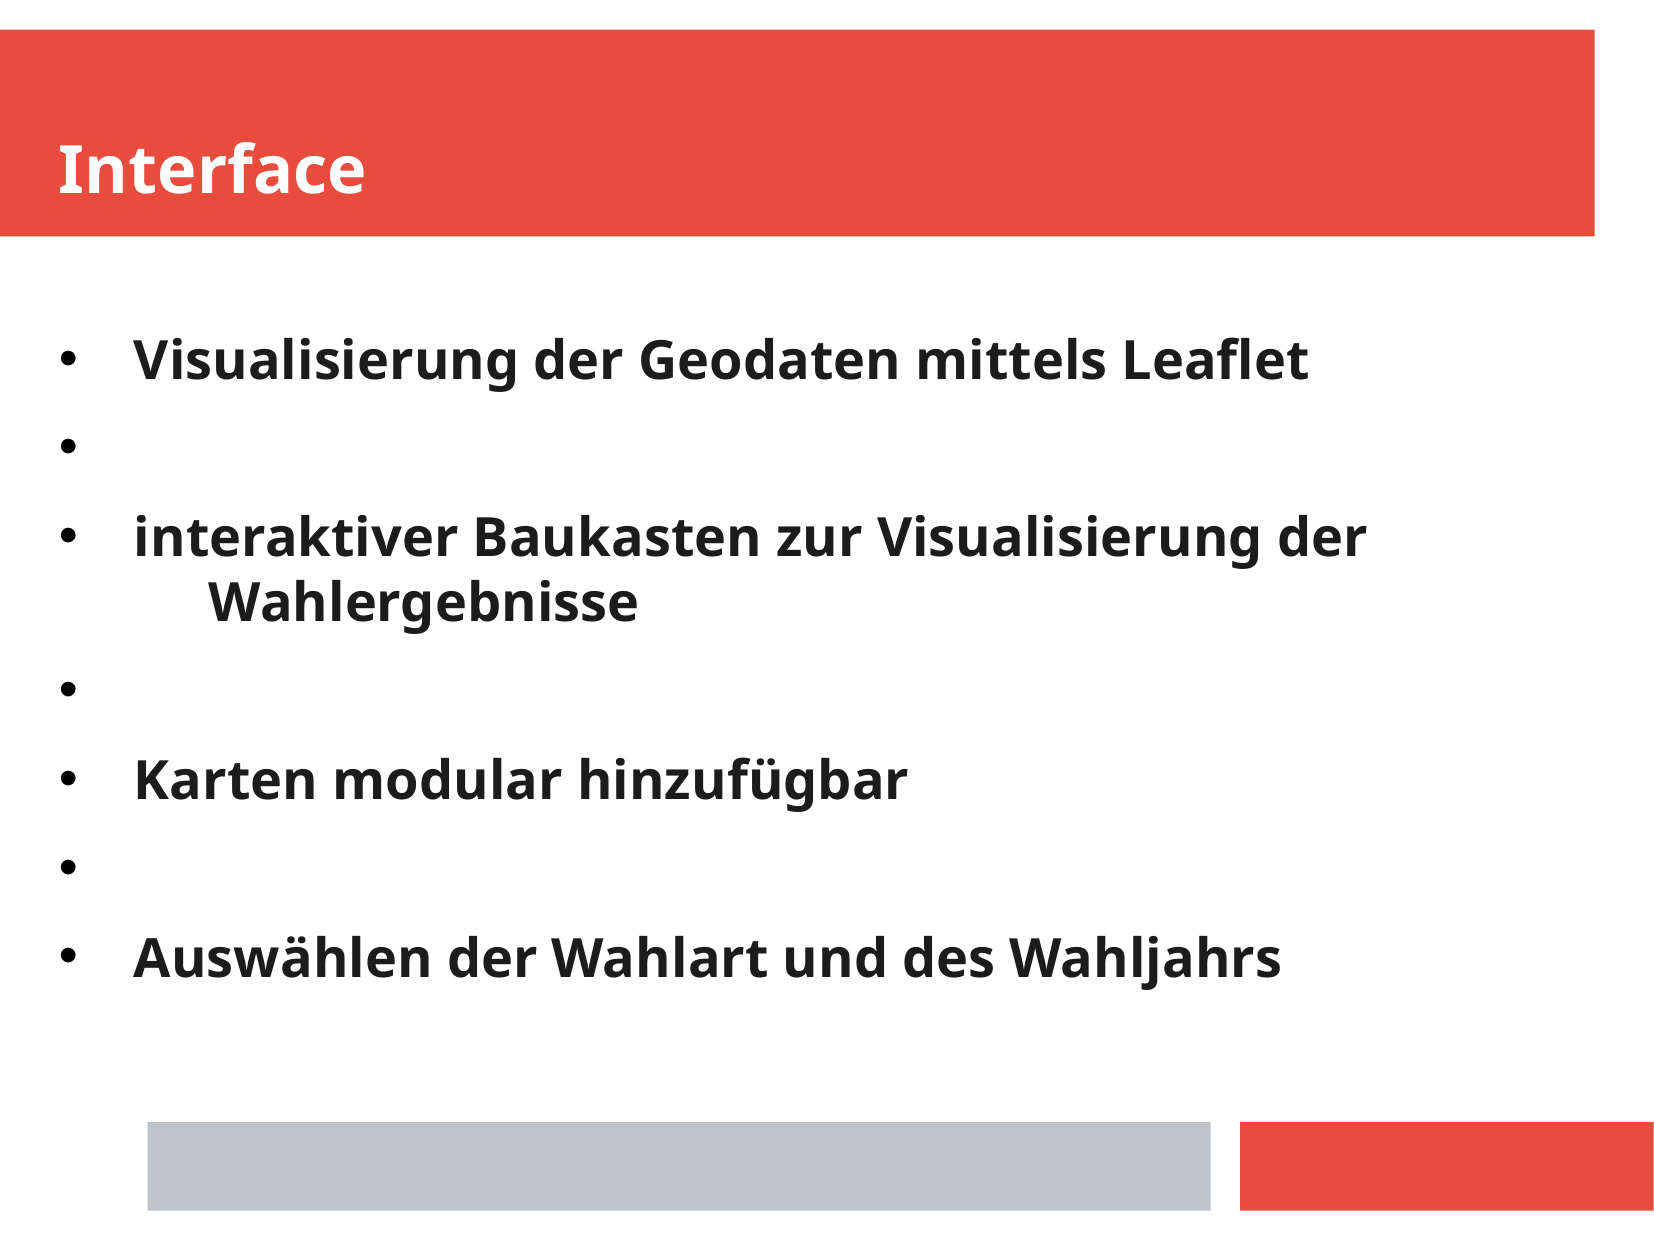

# Interface
Visualisierung der Geodaten mittels Leaflet
interaktiver Baukasten zur Visualisierung der Wahlergebnisse
Karten modular hinzufügbar
Auswählen der Wahlart und des Wahljahrs